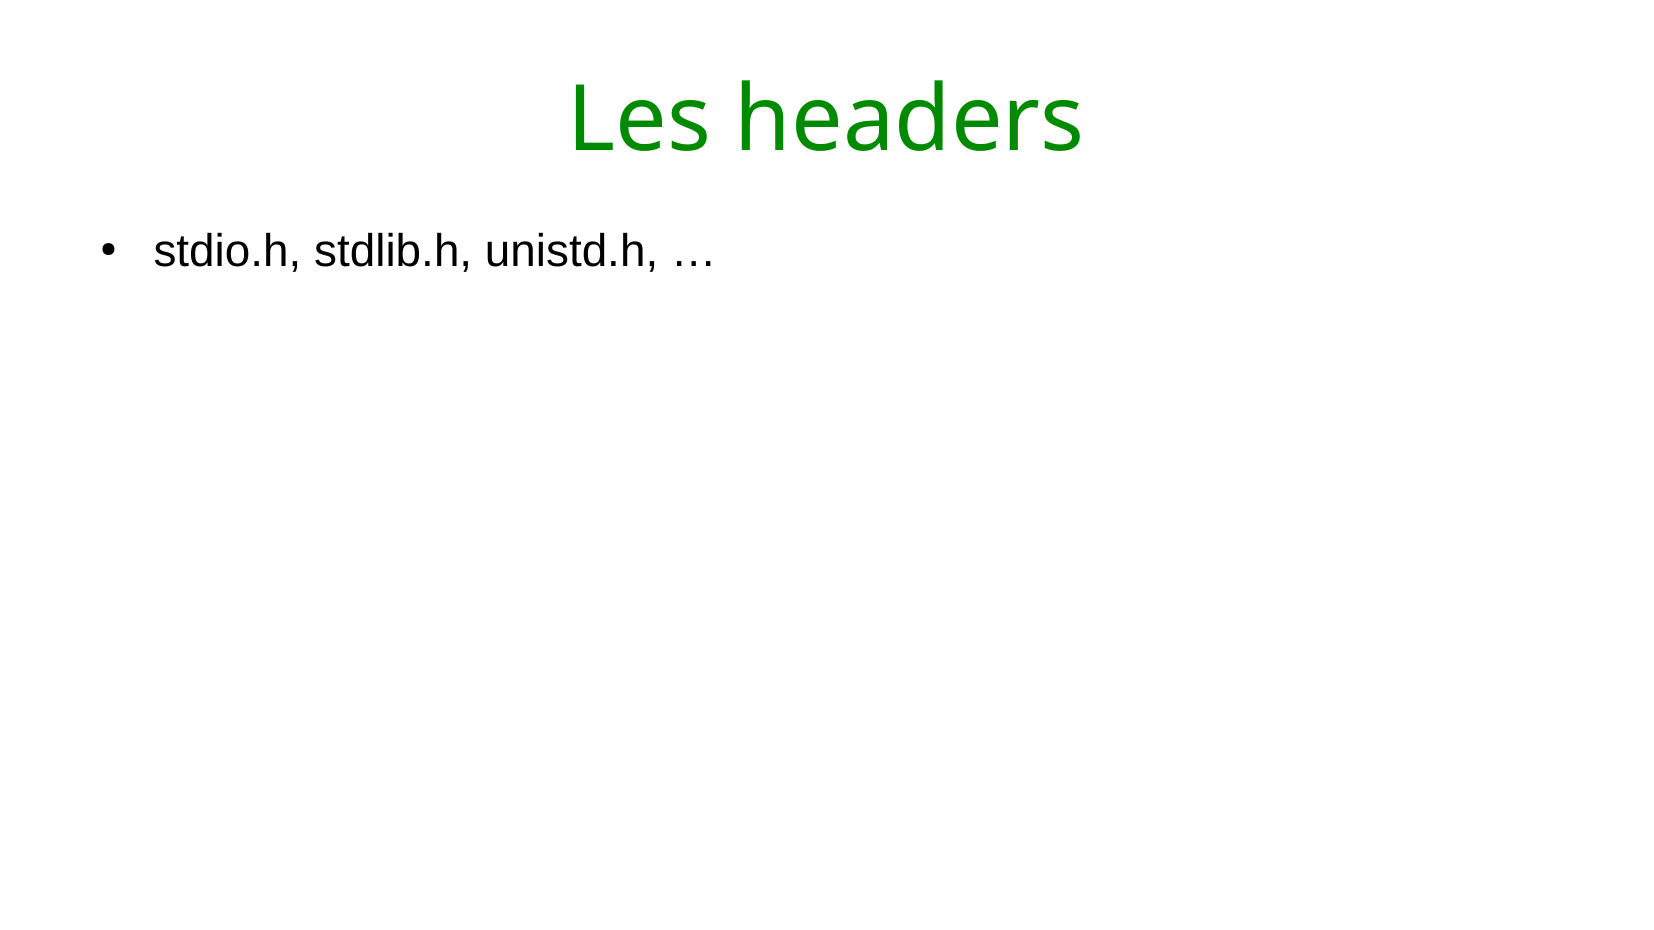

# Les headers
stdio.h, stdlib.h, unistd.h, …